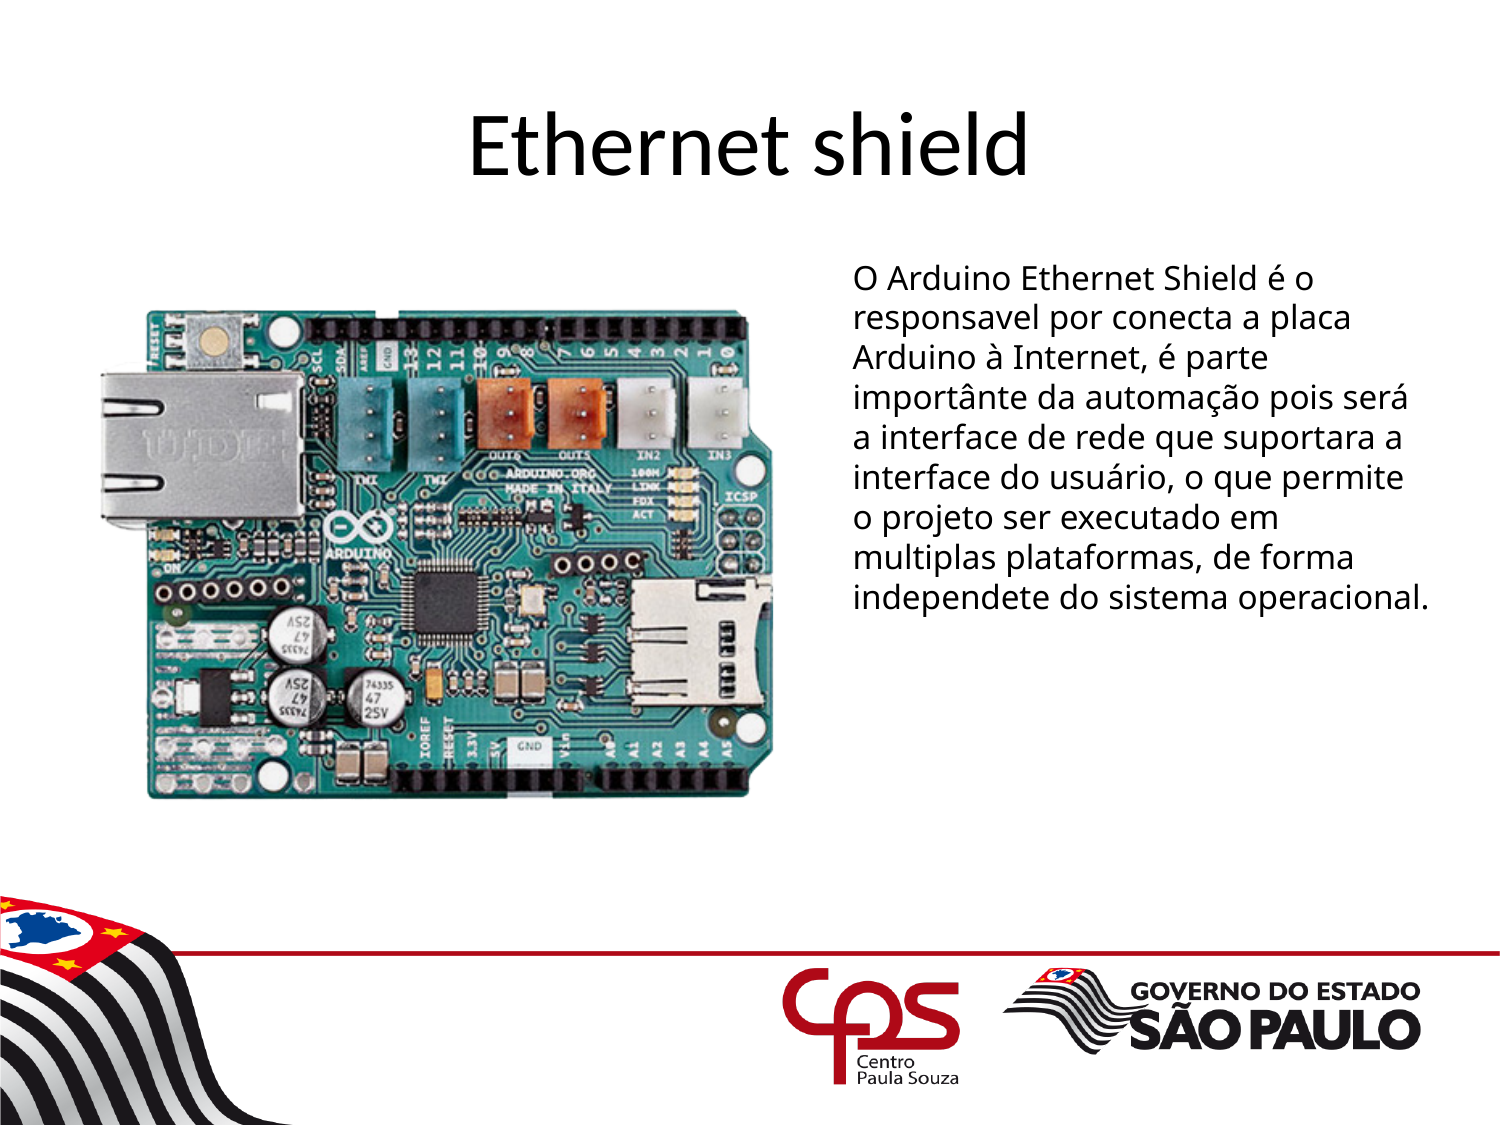

# Ethernet shield
O Arduino Ethernet Shield é o responsavel por conecta a placa Arduino à Internet, é parte importânte da automação pois será a interface de rede que suportara a interface do usuário, o que permite o projeto ser executado em multiplas plataformas, de forma independete do sistema operacional.